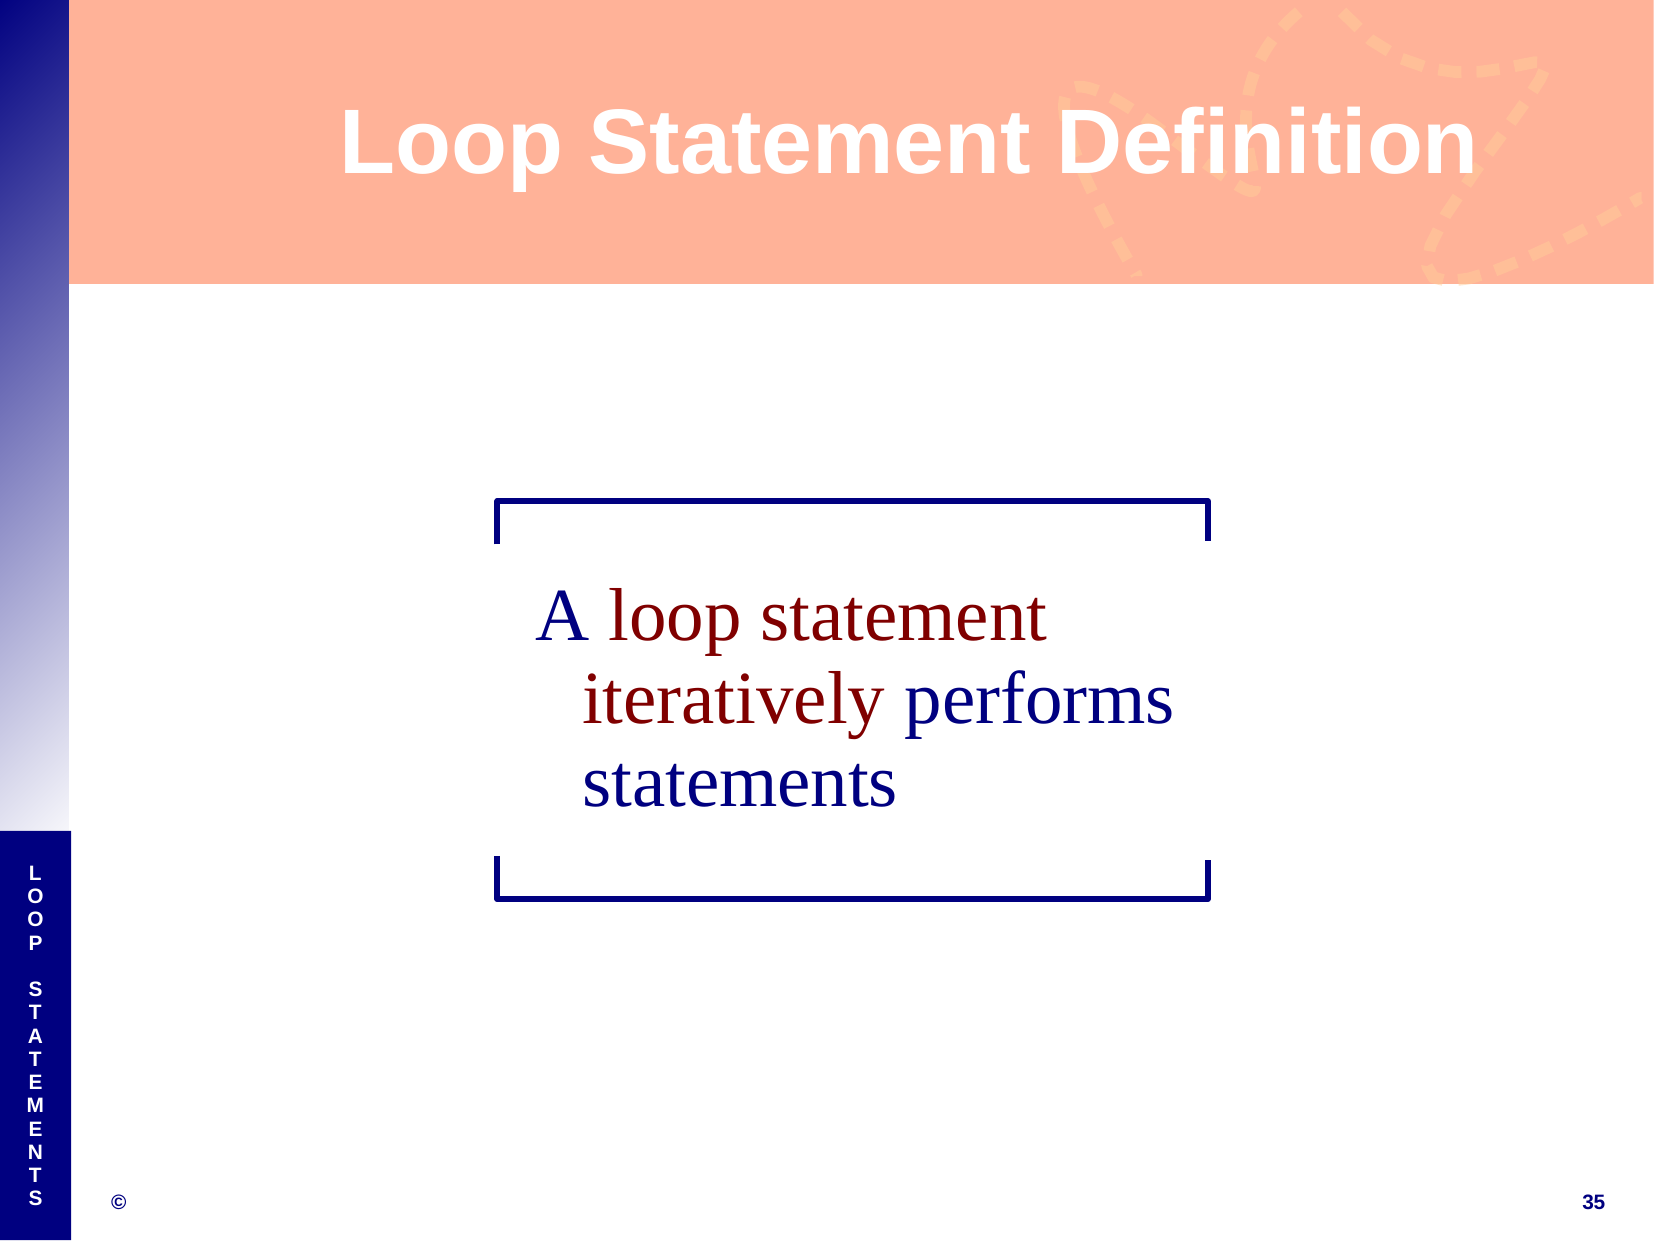

# Loop Statement Definition
A loop statement iteratively performs statements
L
O
O
P
S
T
A
T
E
M
E
N
T
S